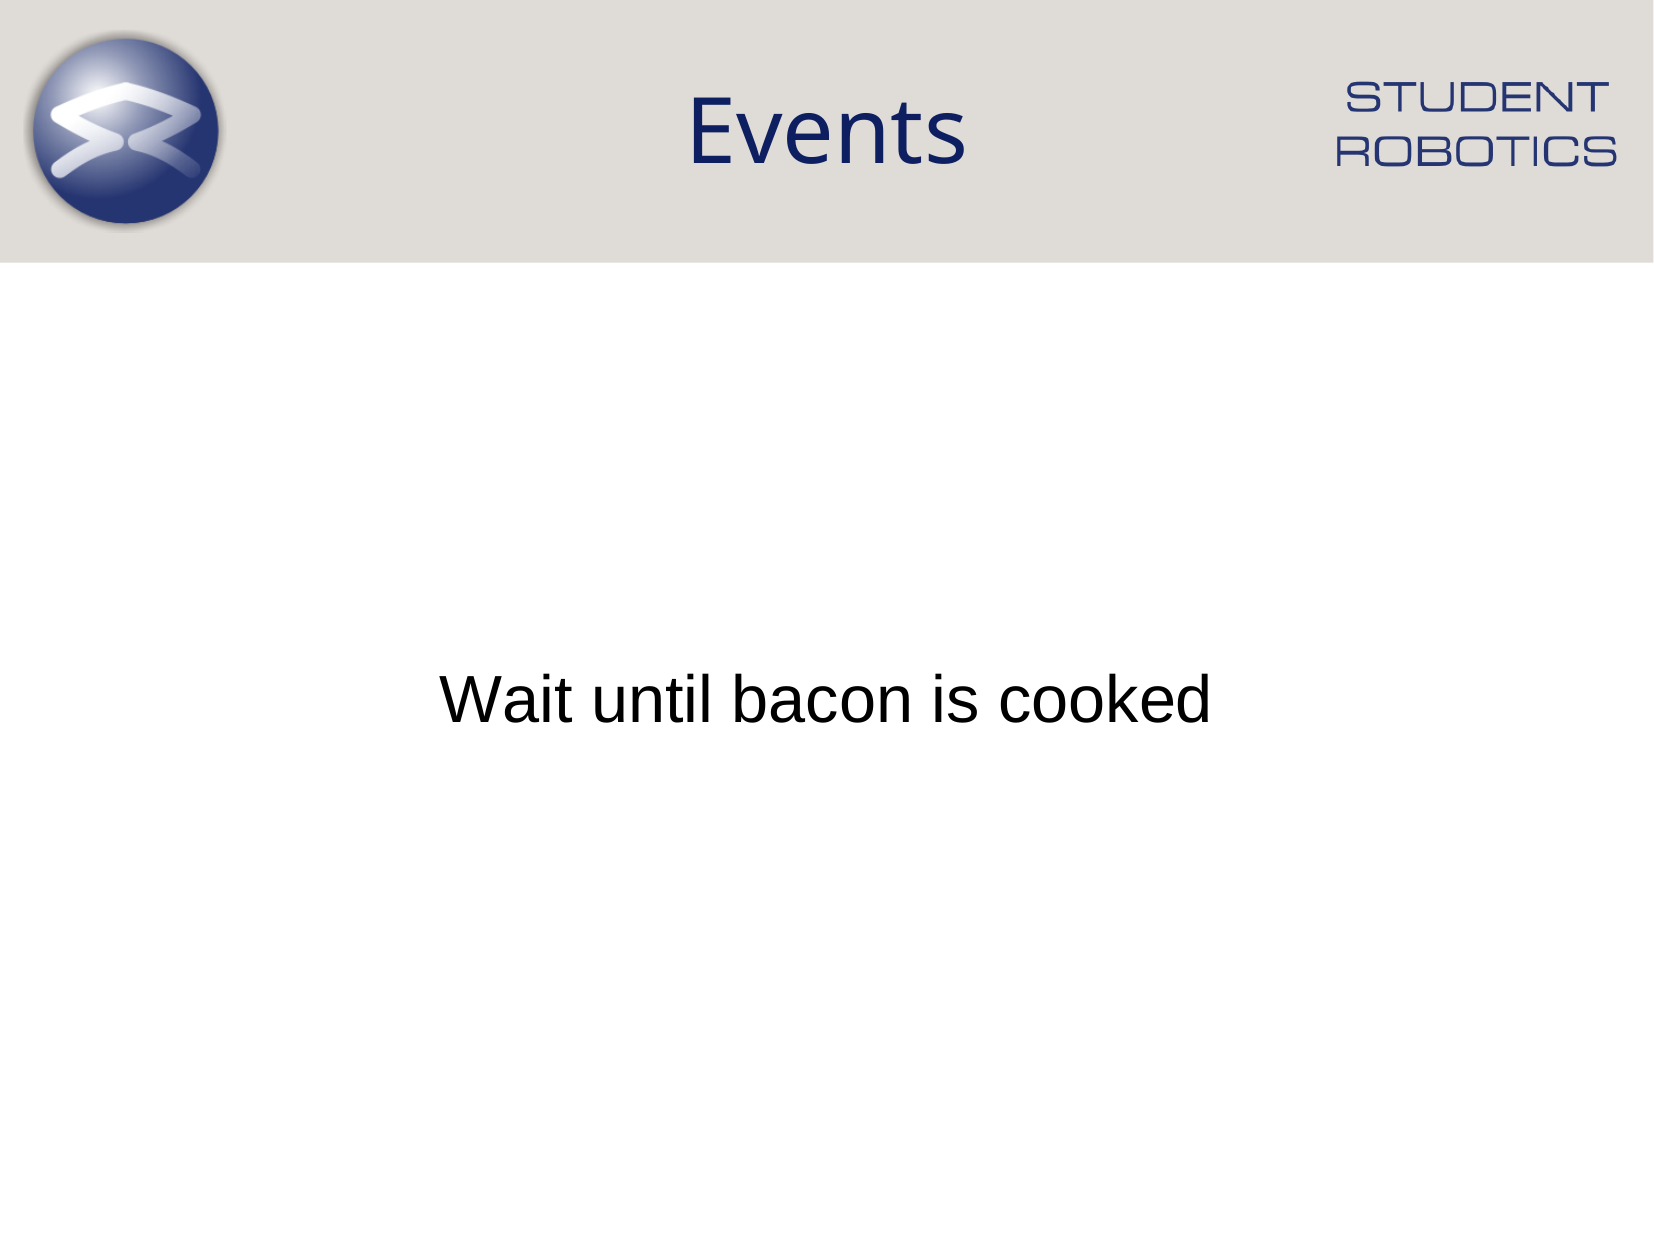

# Events
Wait until bacon is cooked